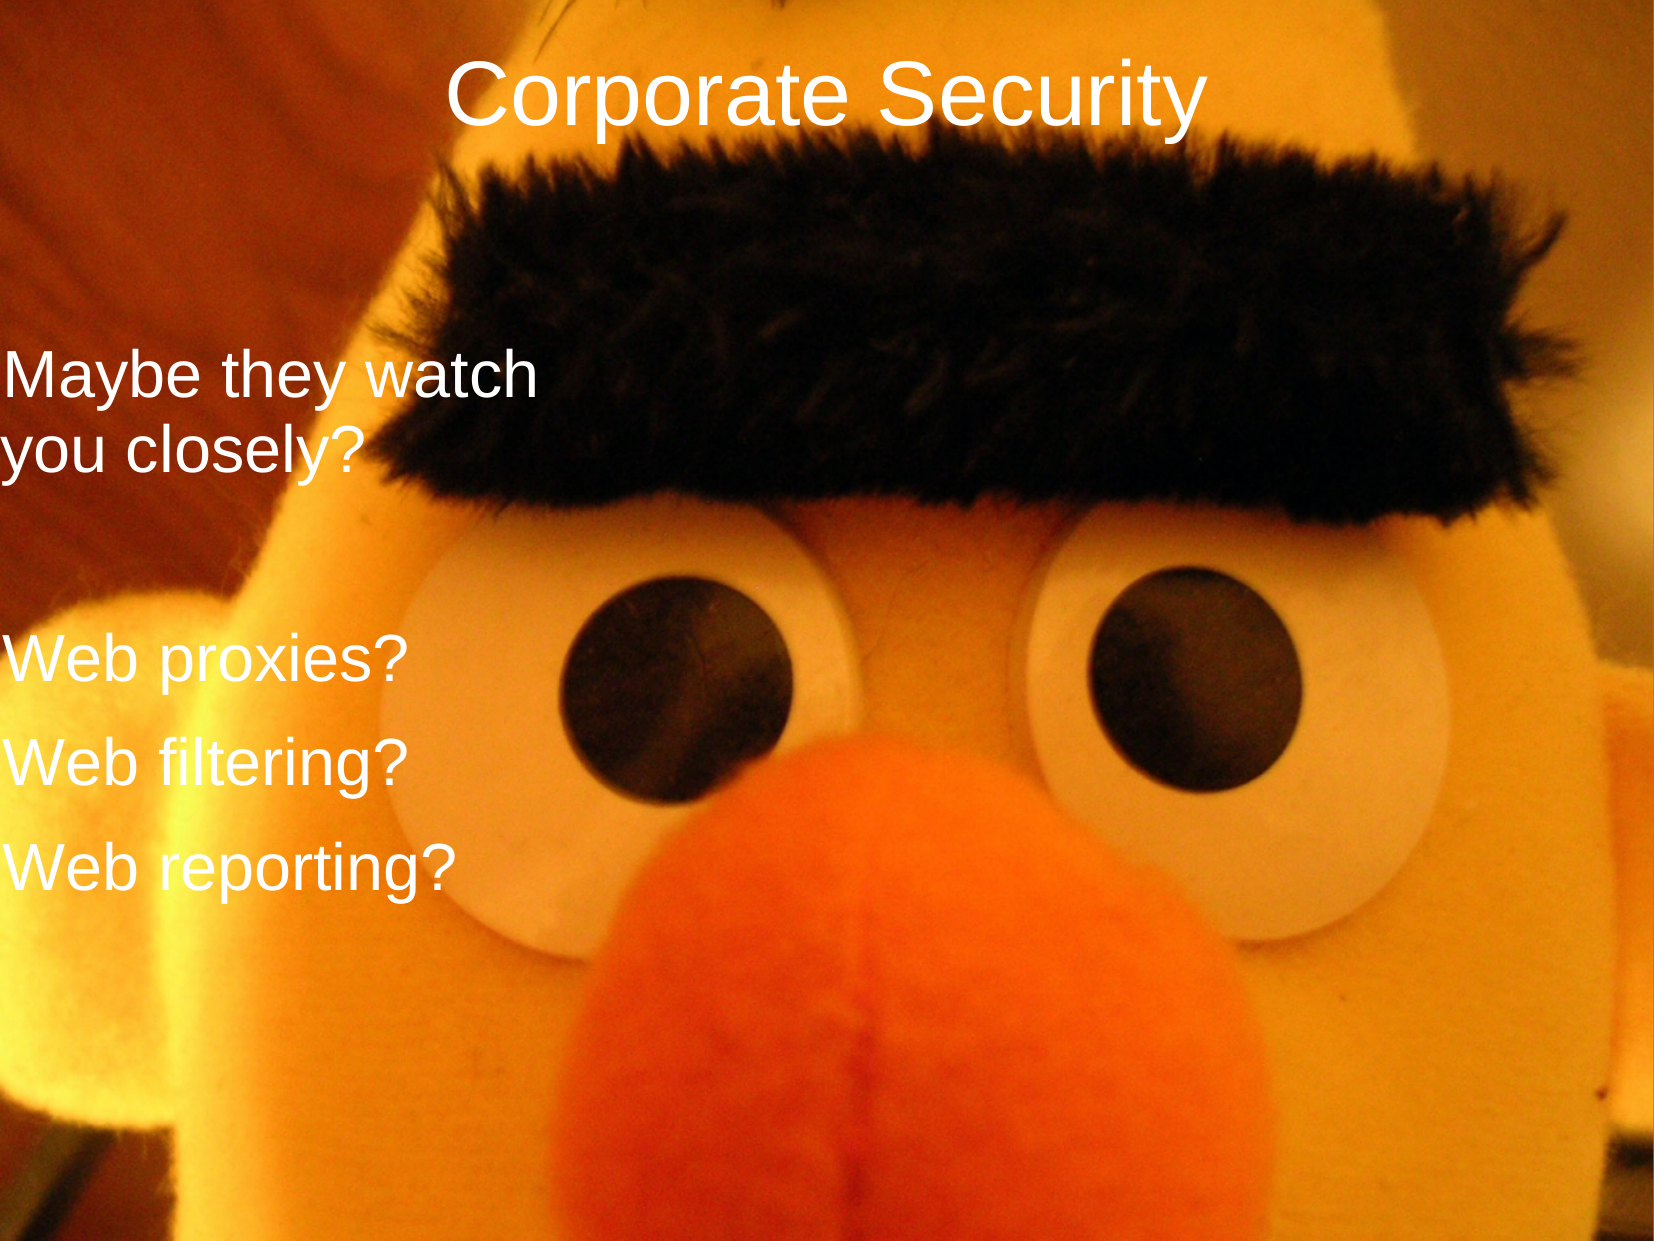

# Corporate Security
Maybe they watch you closely?
Web proxies?
Web filtering?
Web reporting?